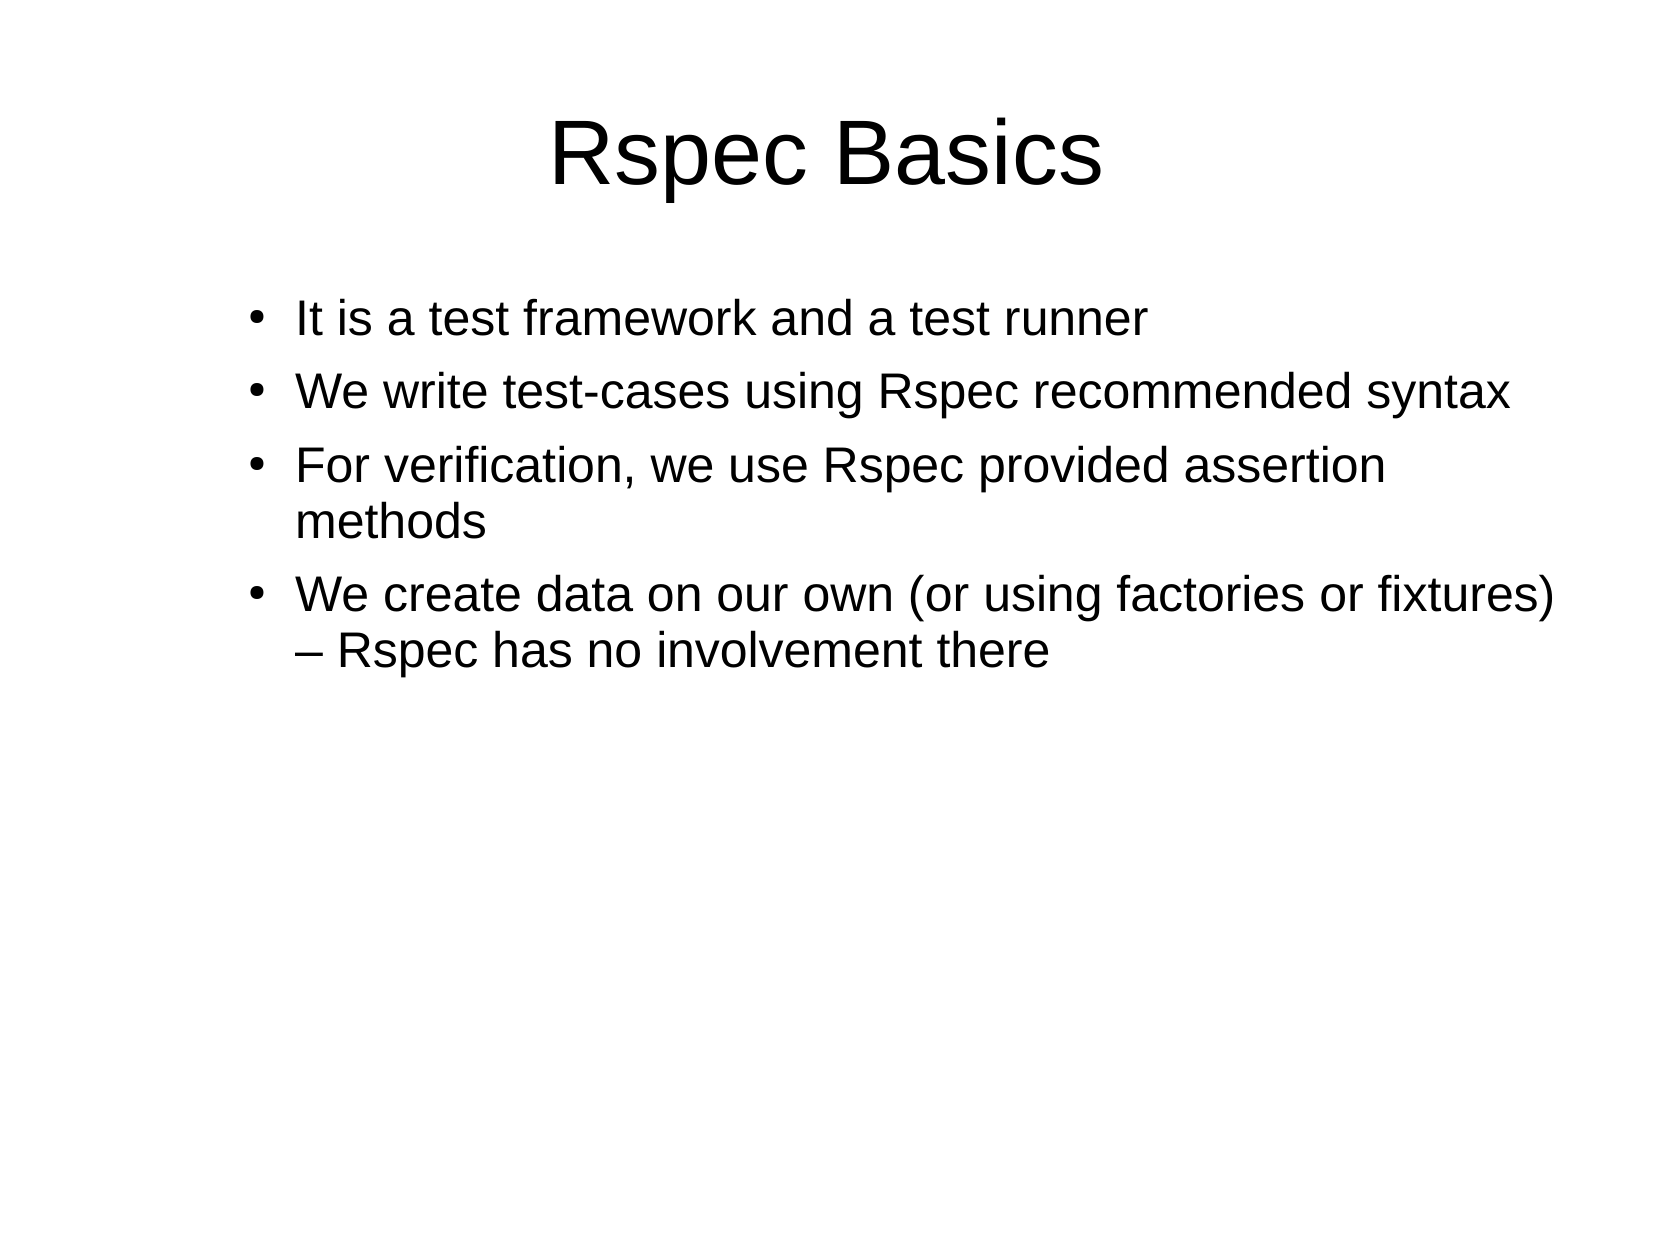

# Rspec Basics
It is a test framework and a test runner
We write test-cases using Rspec recommended syntax
For verification, we use Rspec provided assertion methods
We create data on our own (or using factories or fixtures) – Rspec has no involvement there